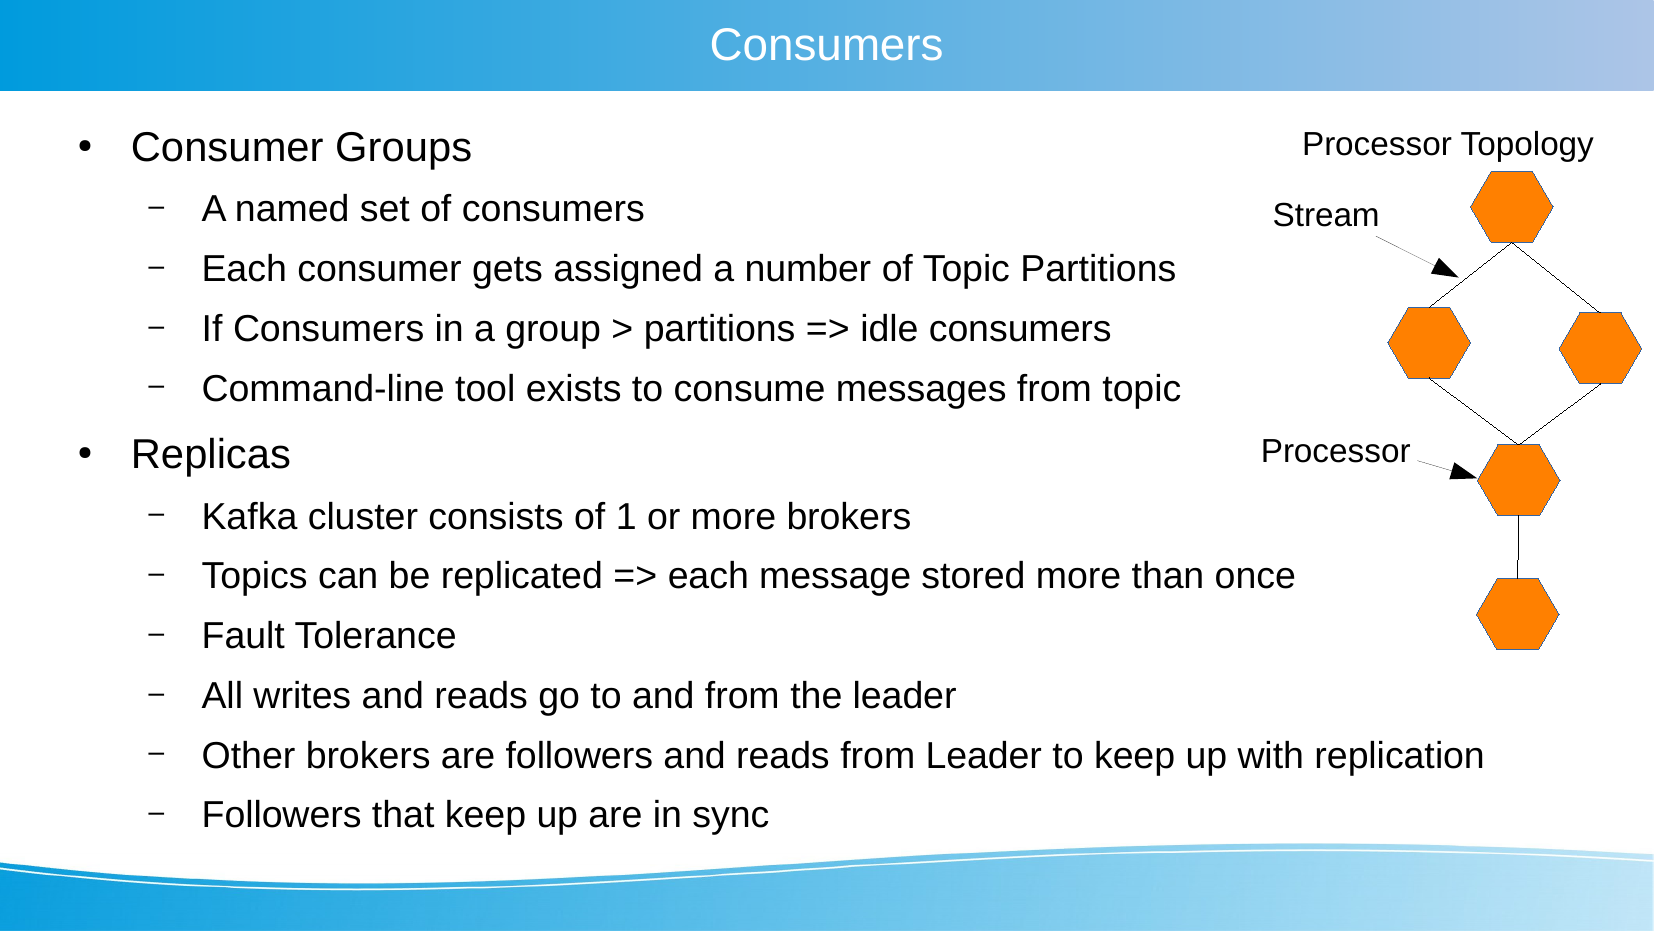

# Consumers
Processor Topology
Consumer Groups
A named set of consumers
Each consumer gets assigned a number of Topic Partitions
If Consumers in a group > partitions => idle consumers
Command-line tool exists to consume messages from topic
Replicas
Kafka cluster consists of 1 or more brokers
Topics can be replicated => each message stored more than once
Fault Tolerance
All writes and reads go to and from the leader
Other brokers are followers and reads from Leader to keep up with replication
Followers that keep up are in sync
Stream
Processor